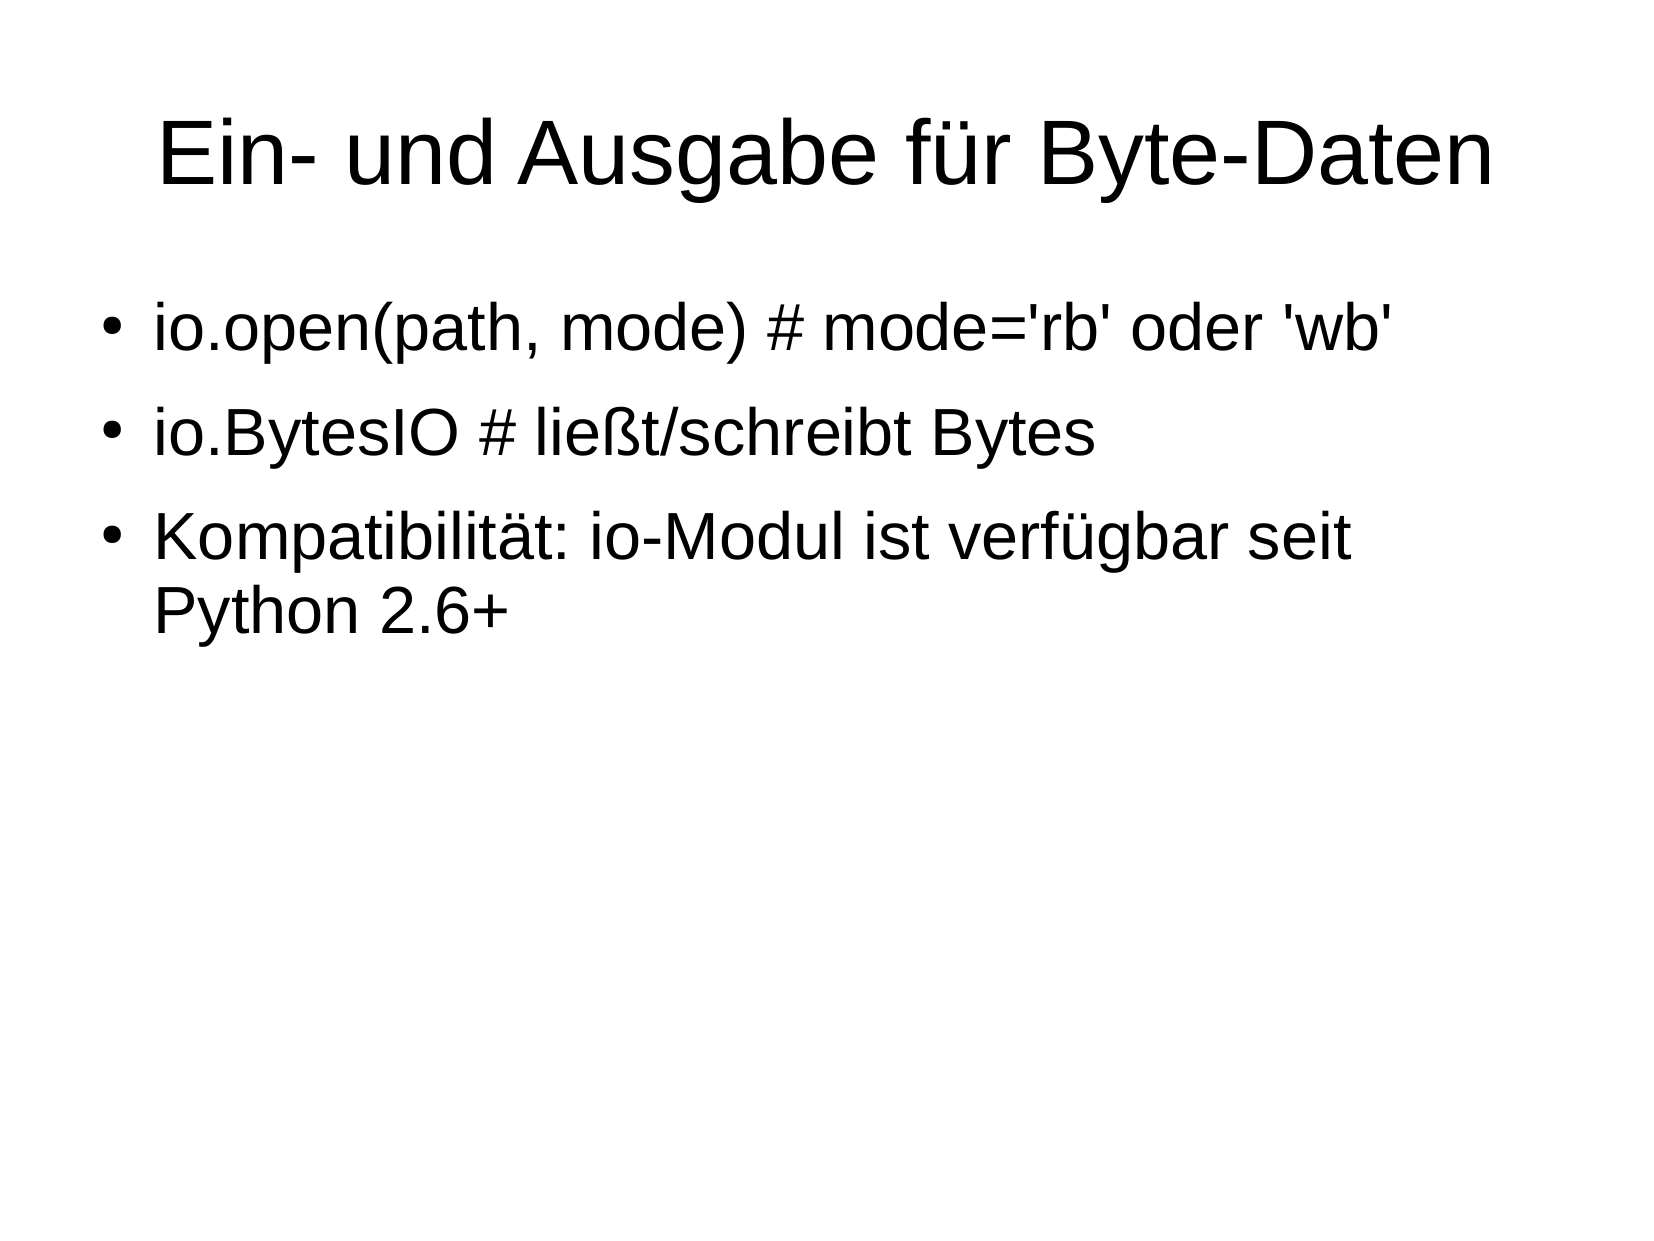

# Ein- und Ausgabe für Byte-Daten
io.open(path, mode) # mode='rb' oder 'wb'
io.BytesIO # ließt/schreibt Bytes
Kompatibilität: io-Modul ist verfügbar seit Python 2.6+